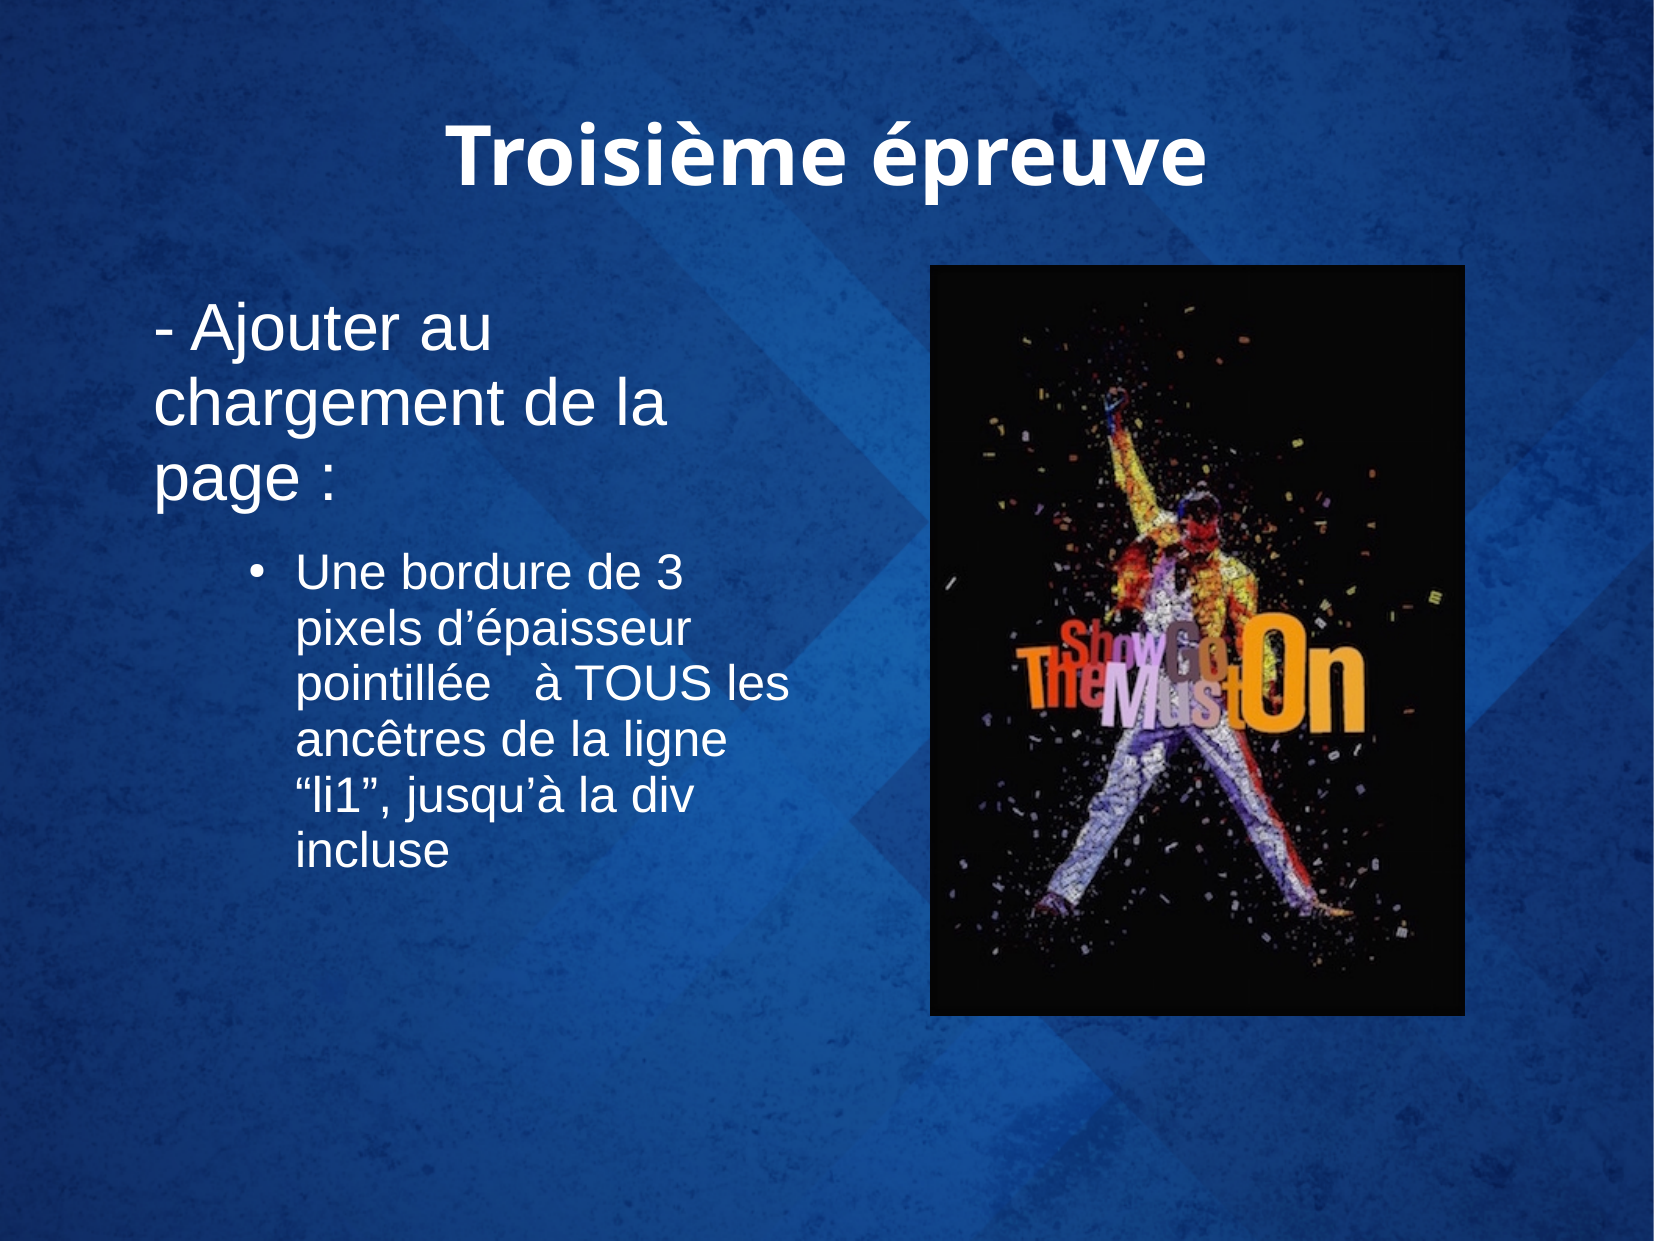

Troisième épreuve
# - Ajouter au chargement de la page :
Une bordure de 3 pixels d’épaisseur pointillée à TOUS les ancêtres de la ligne “li1”, jusqu’à la div incluse